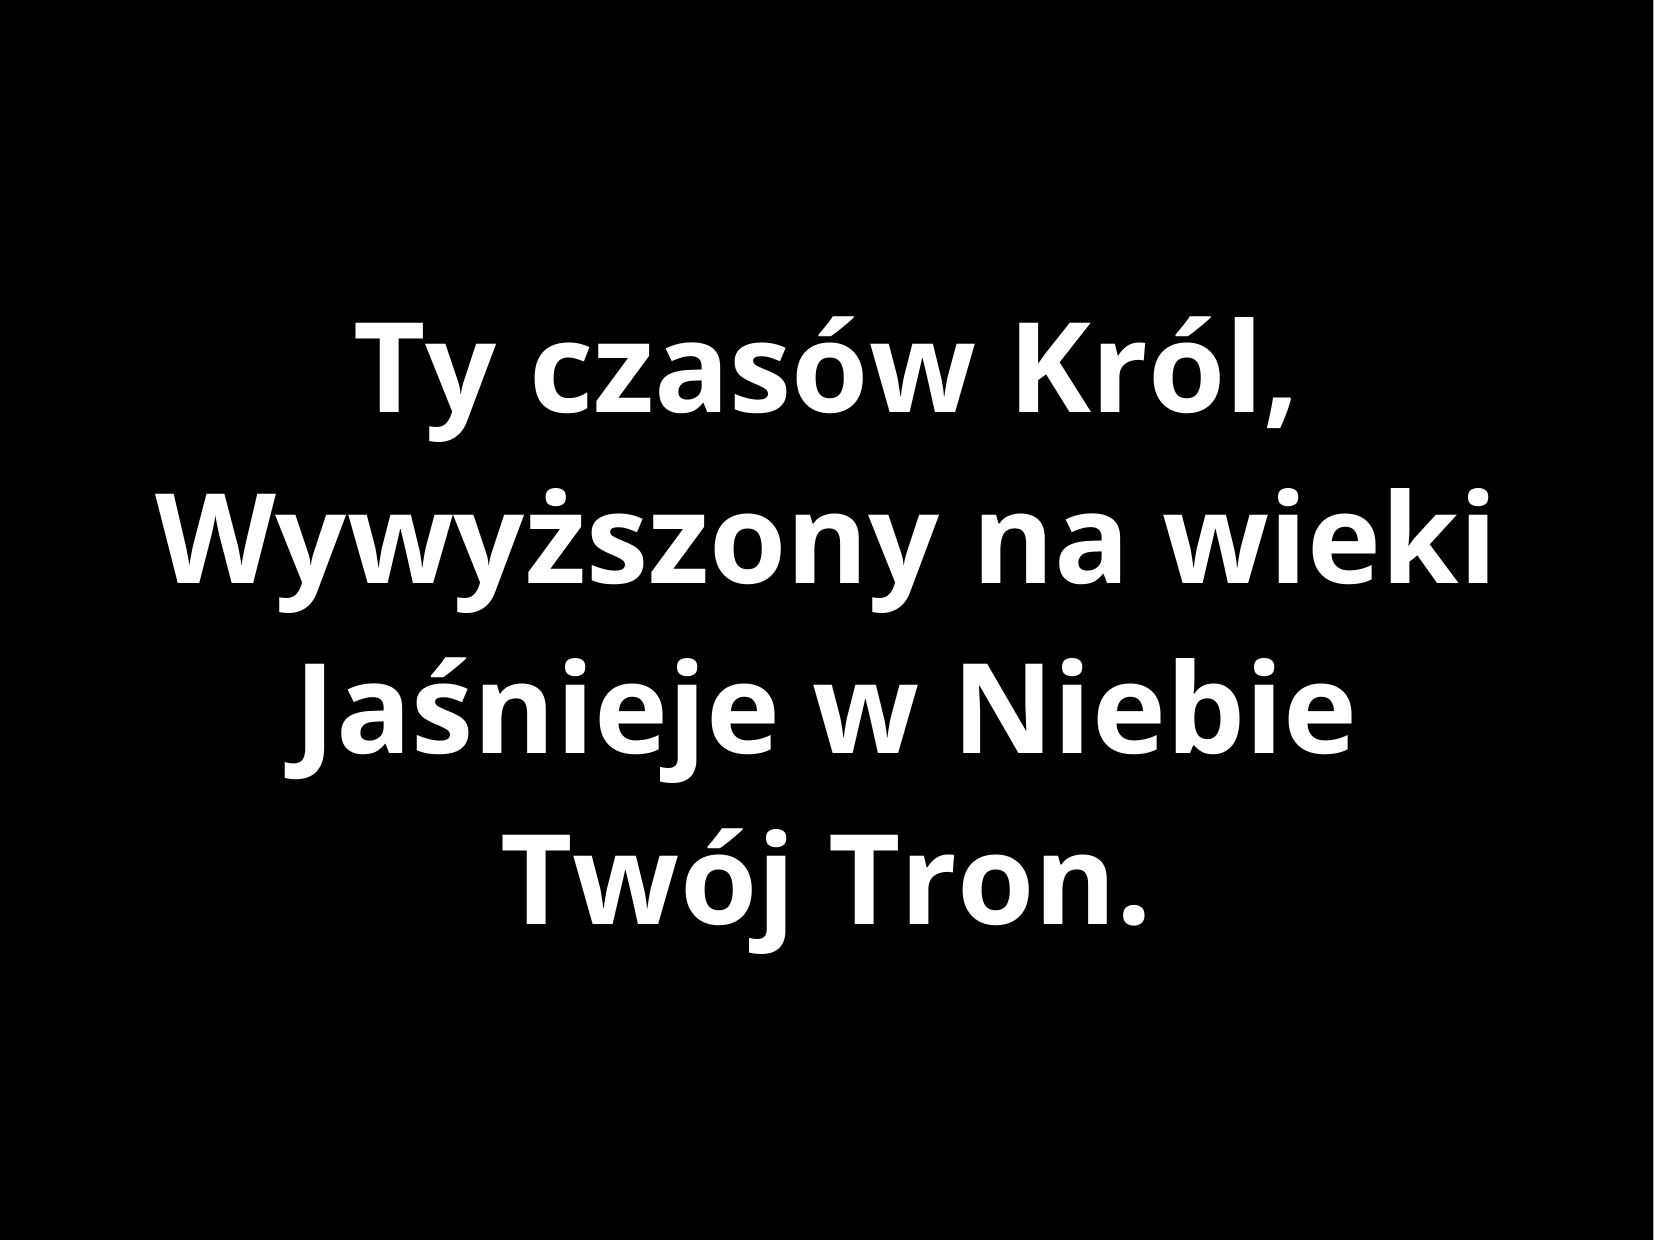

# Ty czasów Król, Wywyższony na wieki Jaśnieje w Niebie Twój Tron.